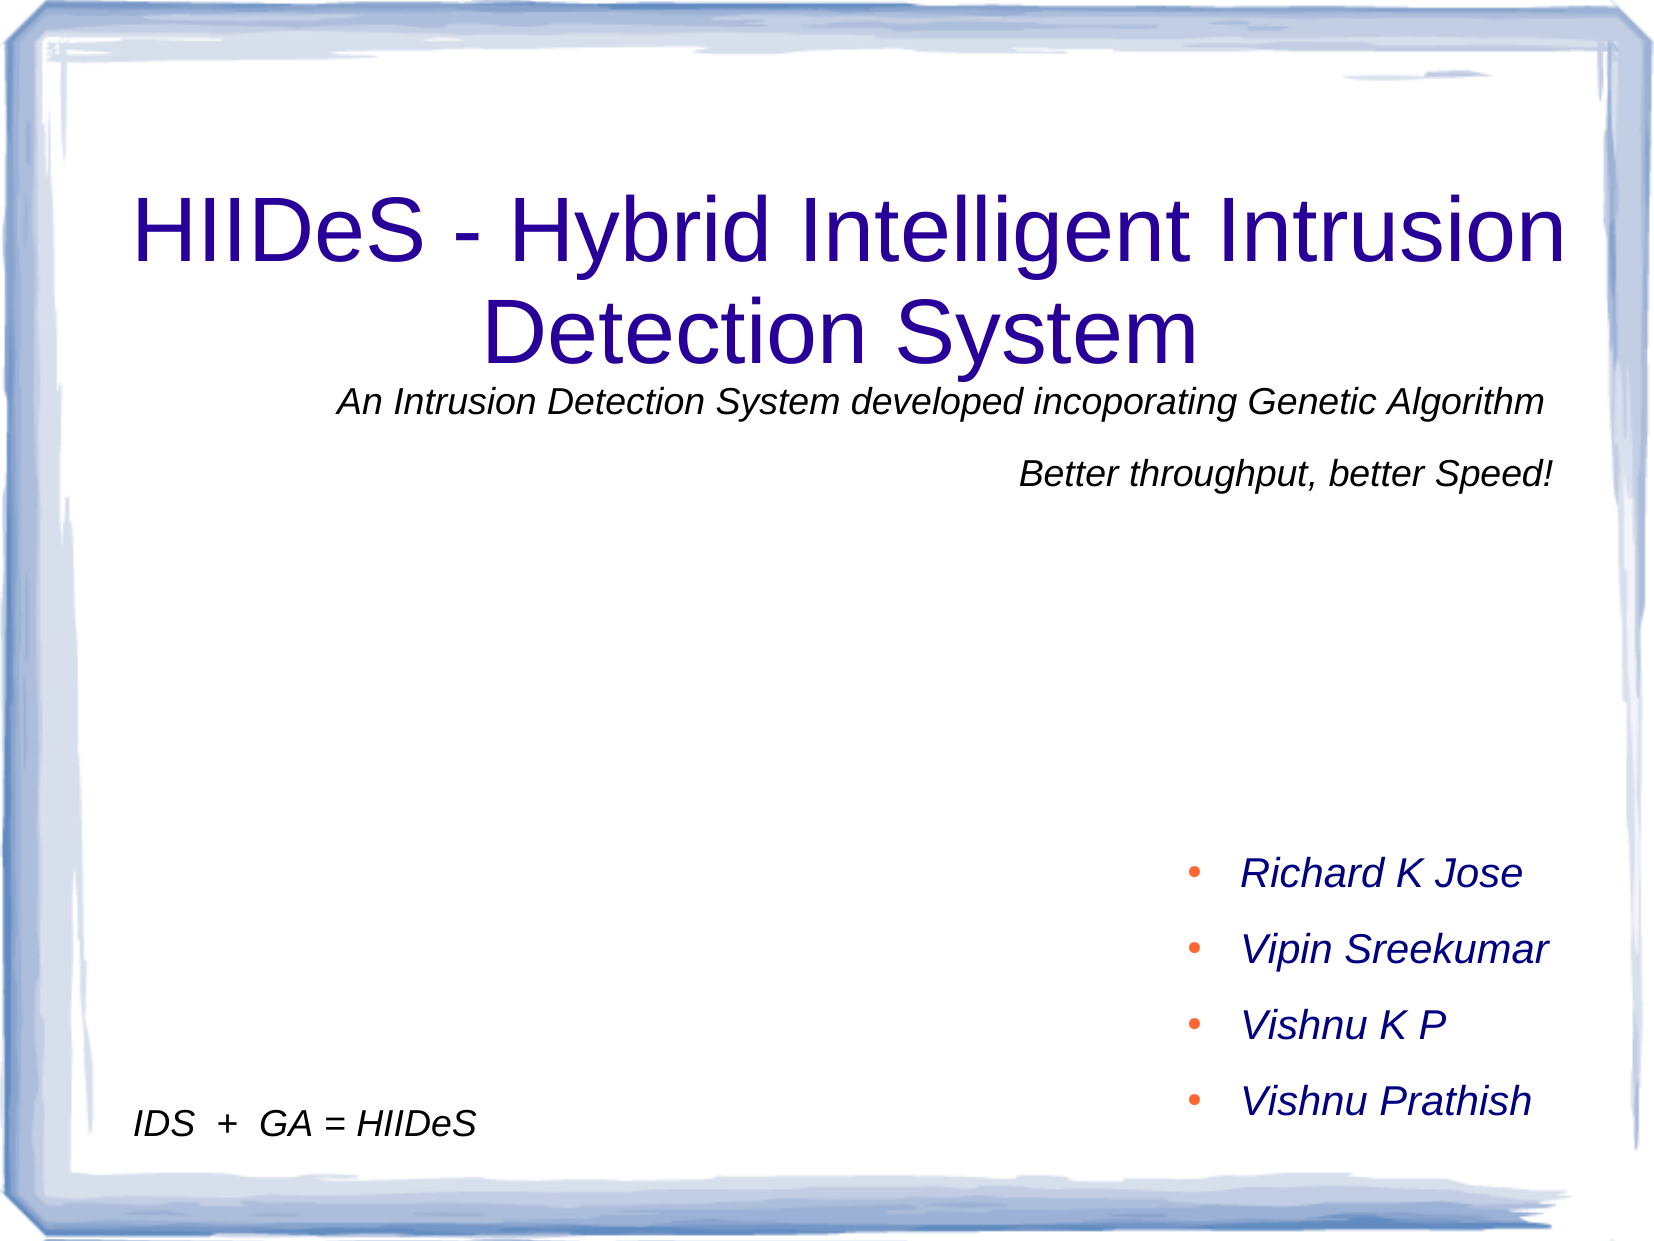

# HIIDeS - Hybrid Intelligent Intrusion Detection System
An Intrusion Detection System developed incoporating Genetic Algorithm
Better throughput, better Speed!
Richard K Jose
Vipin Sreekumar
Vishnu K P
Vishnu Prathish
IDS + GA = HIIDeS